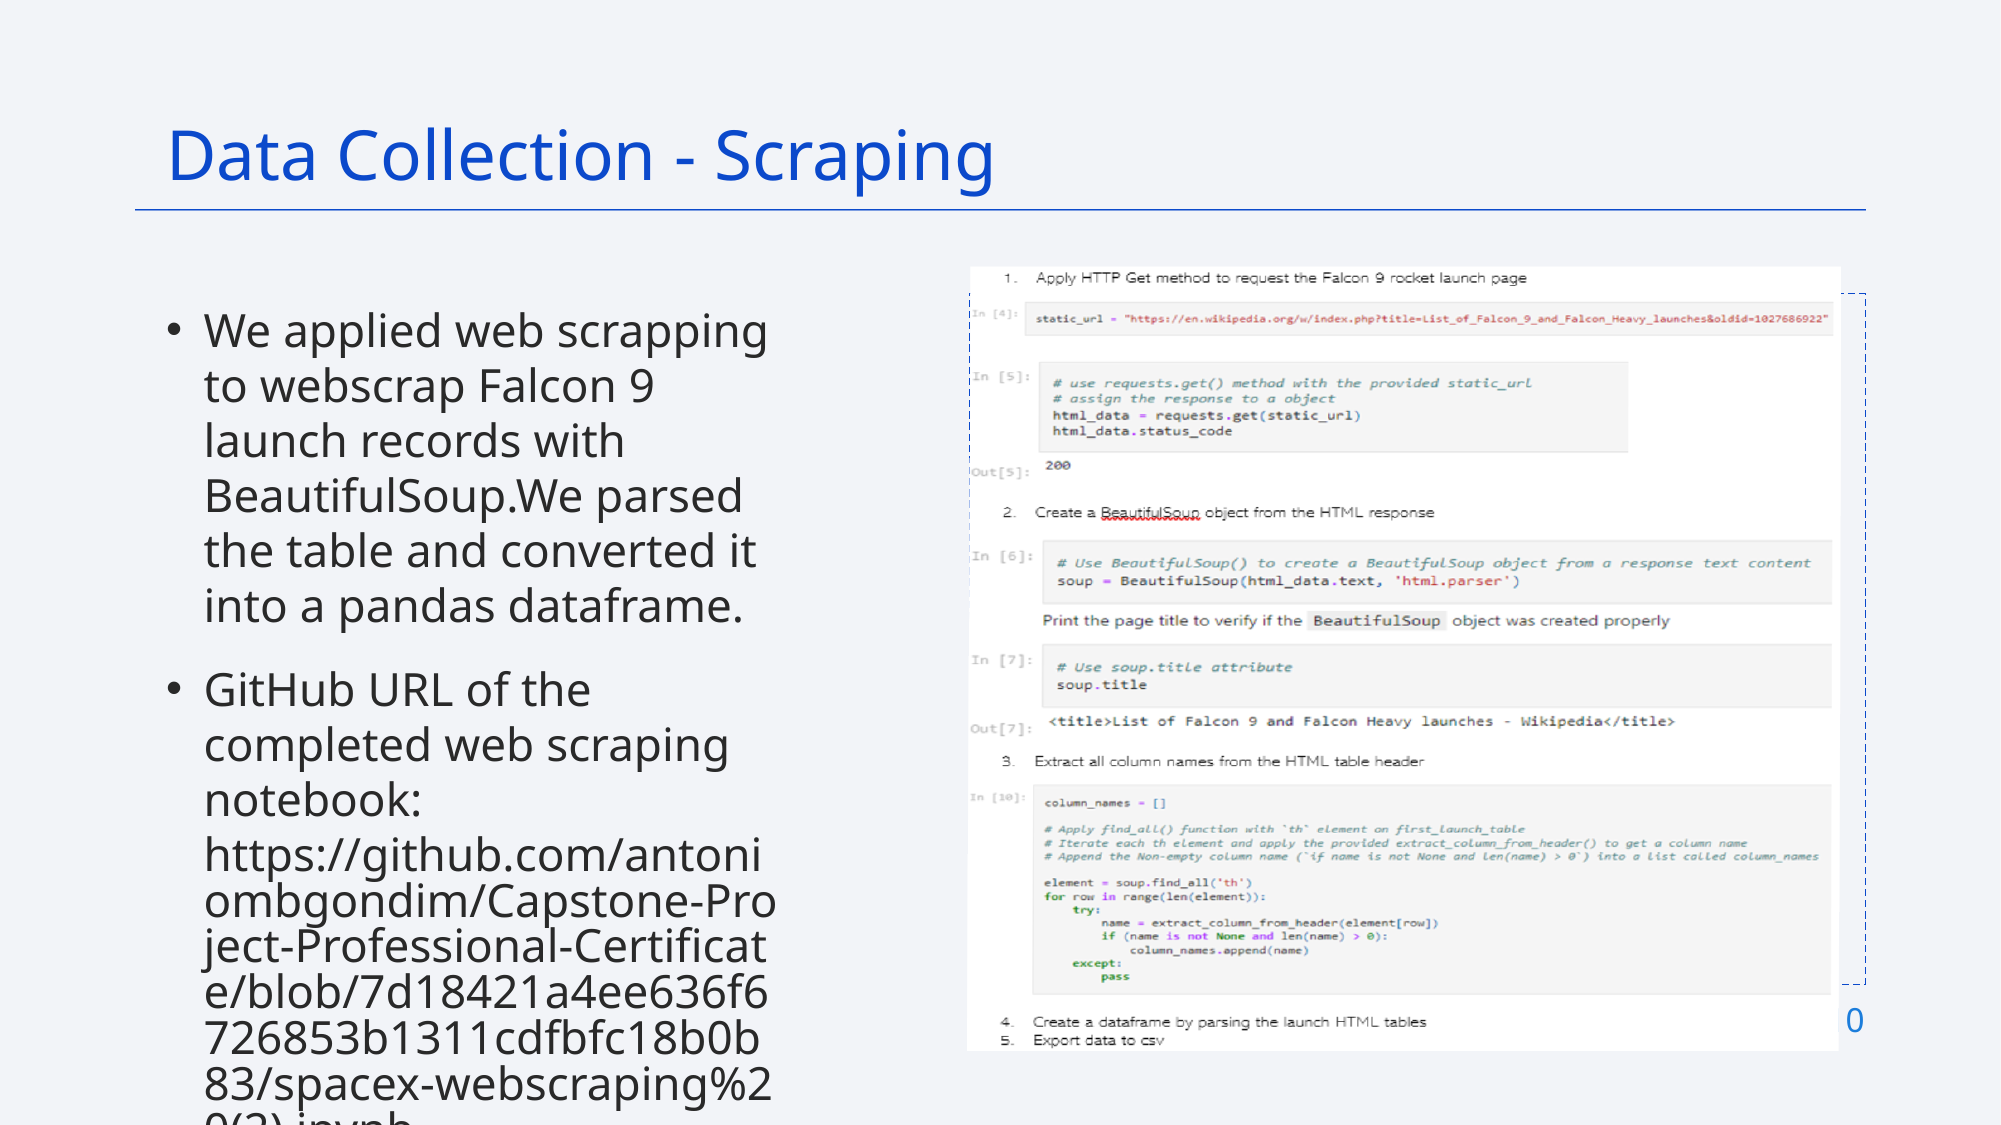

Data Collection - Scraping
# We applied web scrapping to webscrap Falcon 9 launch records with BeautifulSoup.We parsed the table and converted it into a pandas dataframe.
GitHub URL of the completed web scraping notebook: https://github.com/antoniombgondim/Capstone-Project-Professional-Certificate/blob/7d18421a4ee636f6726853b1311cdfbfc18b0b83/spacex-webscraping%20(2).ipynb
10